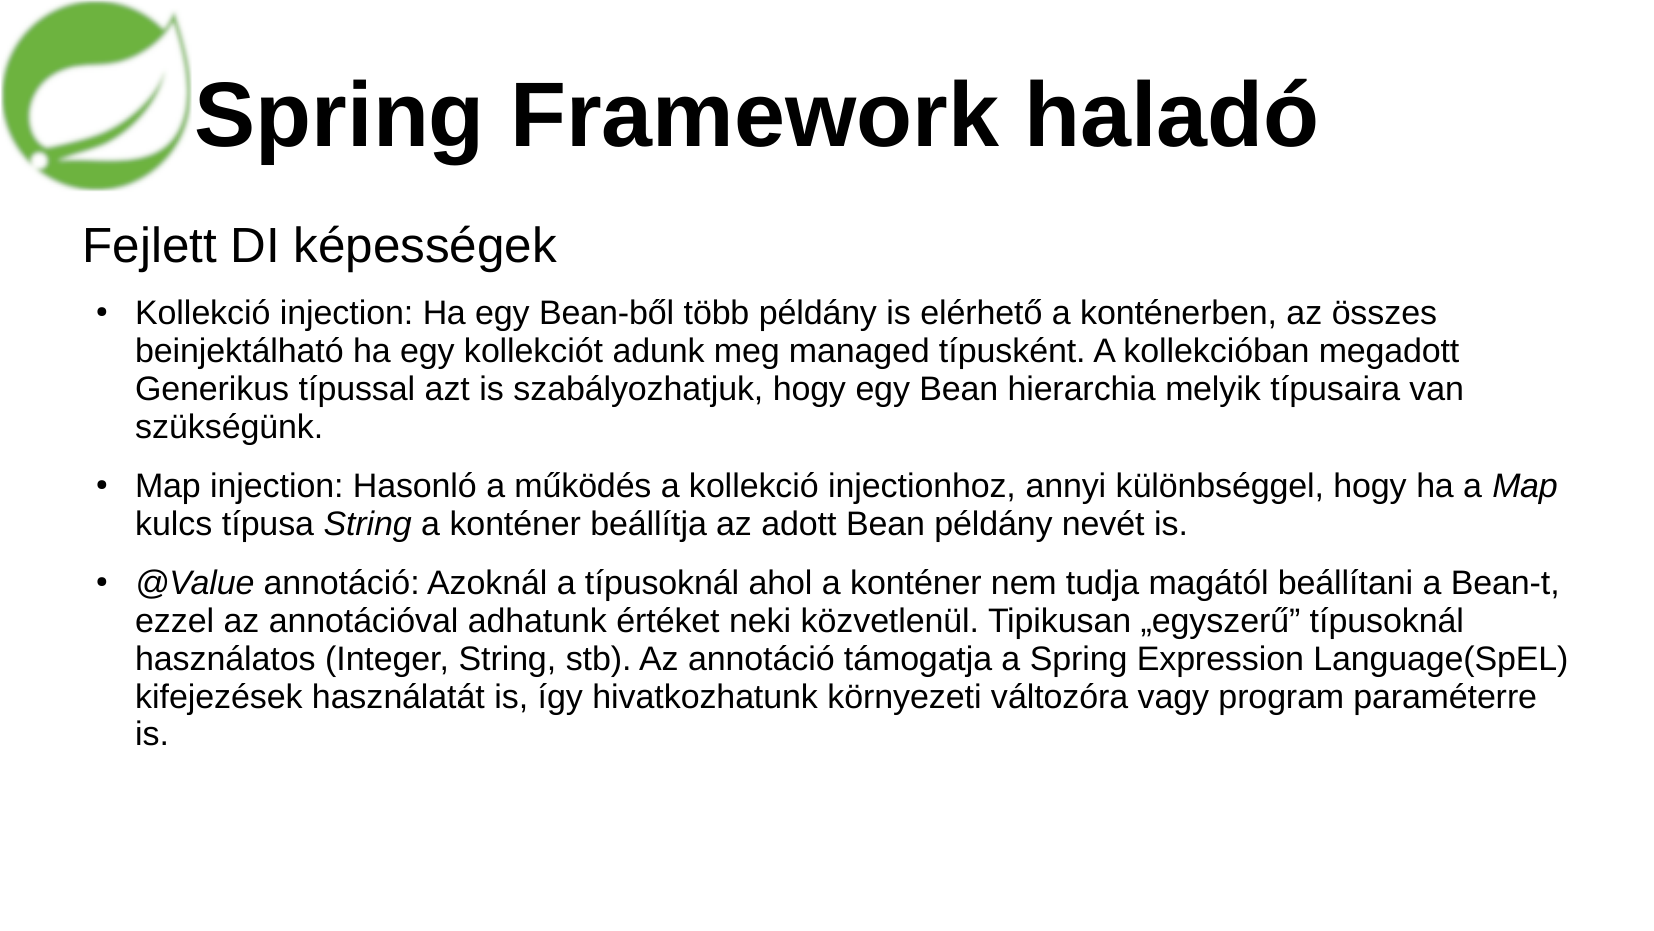

# Spring Framework haladó
Fejlett DI képességek
Kollekció injection: Ha egy Bean-ből több példány is elérhető a konténerben, az összes beinjektálható ha egy kollekciót adunk meg managed típusként. A kollekcióban megadott Generikus típussal azt is szabályozhatjuk, hogy egy Bean hierarchia melyik típusaira van szükségünk.
Map injection: Hasonló a működés a kollekció injectionhoz, annyi különbséggel, hogy ha a Map kulcs típusa String a konténer beállítja az adott Bean példány nevét is.
@Value annotáció: Azoknál a típusoknál ahol a konténer nem tudja magától beállítani a Bean-t, ezzel az annotációval adhatunk értéket neki közvetlenül. Tipikusan „egyszerű” típusoknál használatos (Integer, String, stb). Az annotáció támogatja a Spring Expression Language(SpEL) kifejezések használatát is, így hivatkozhatunk környezeti változóra vagy program paraméterre is.